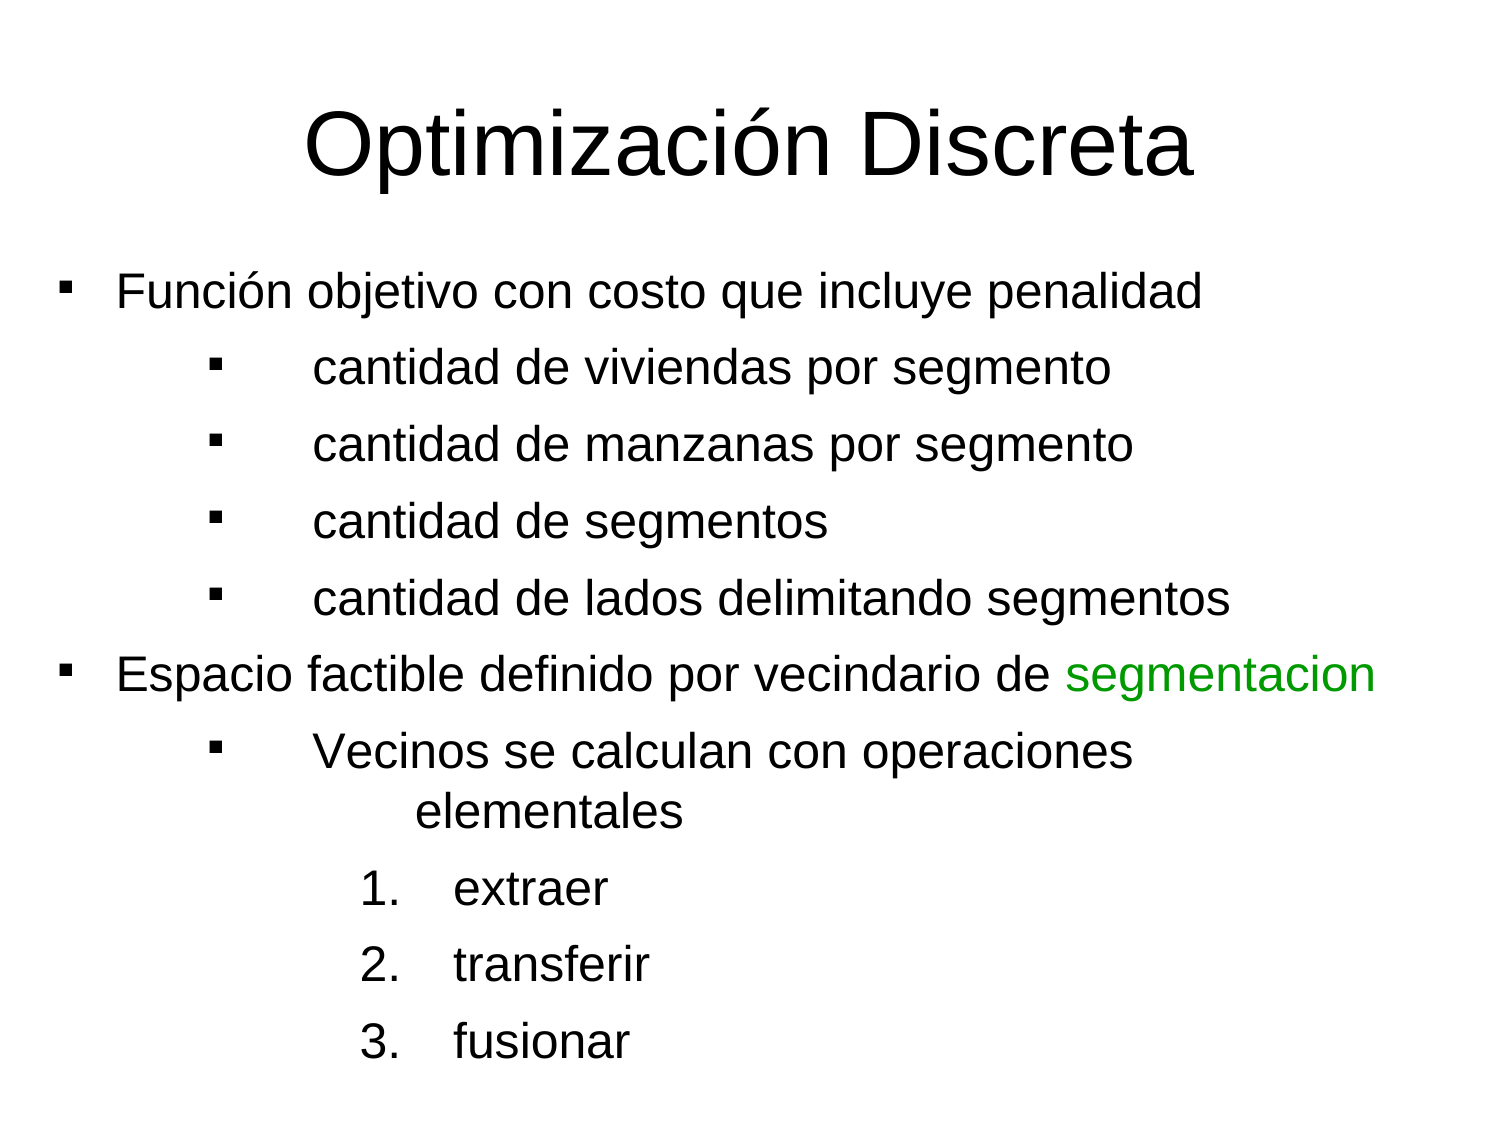

# Optimización Discreta
Función objetivo con costo que incluye penalidad
cantidad de viviendas por segmento
cantidad de manzanas por segmento
cantidad de segmentos
cantidad de lados delimitando segmentos
Espacio factible definido por vecindario de segmentacion
Vecinos se calculan con operaciones elementales
extraer
transferir
fusionar